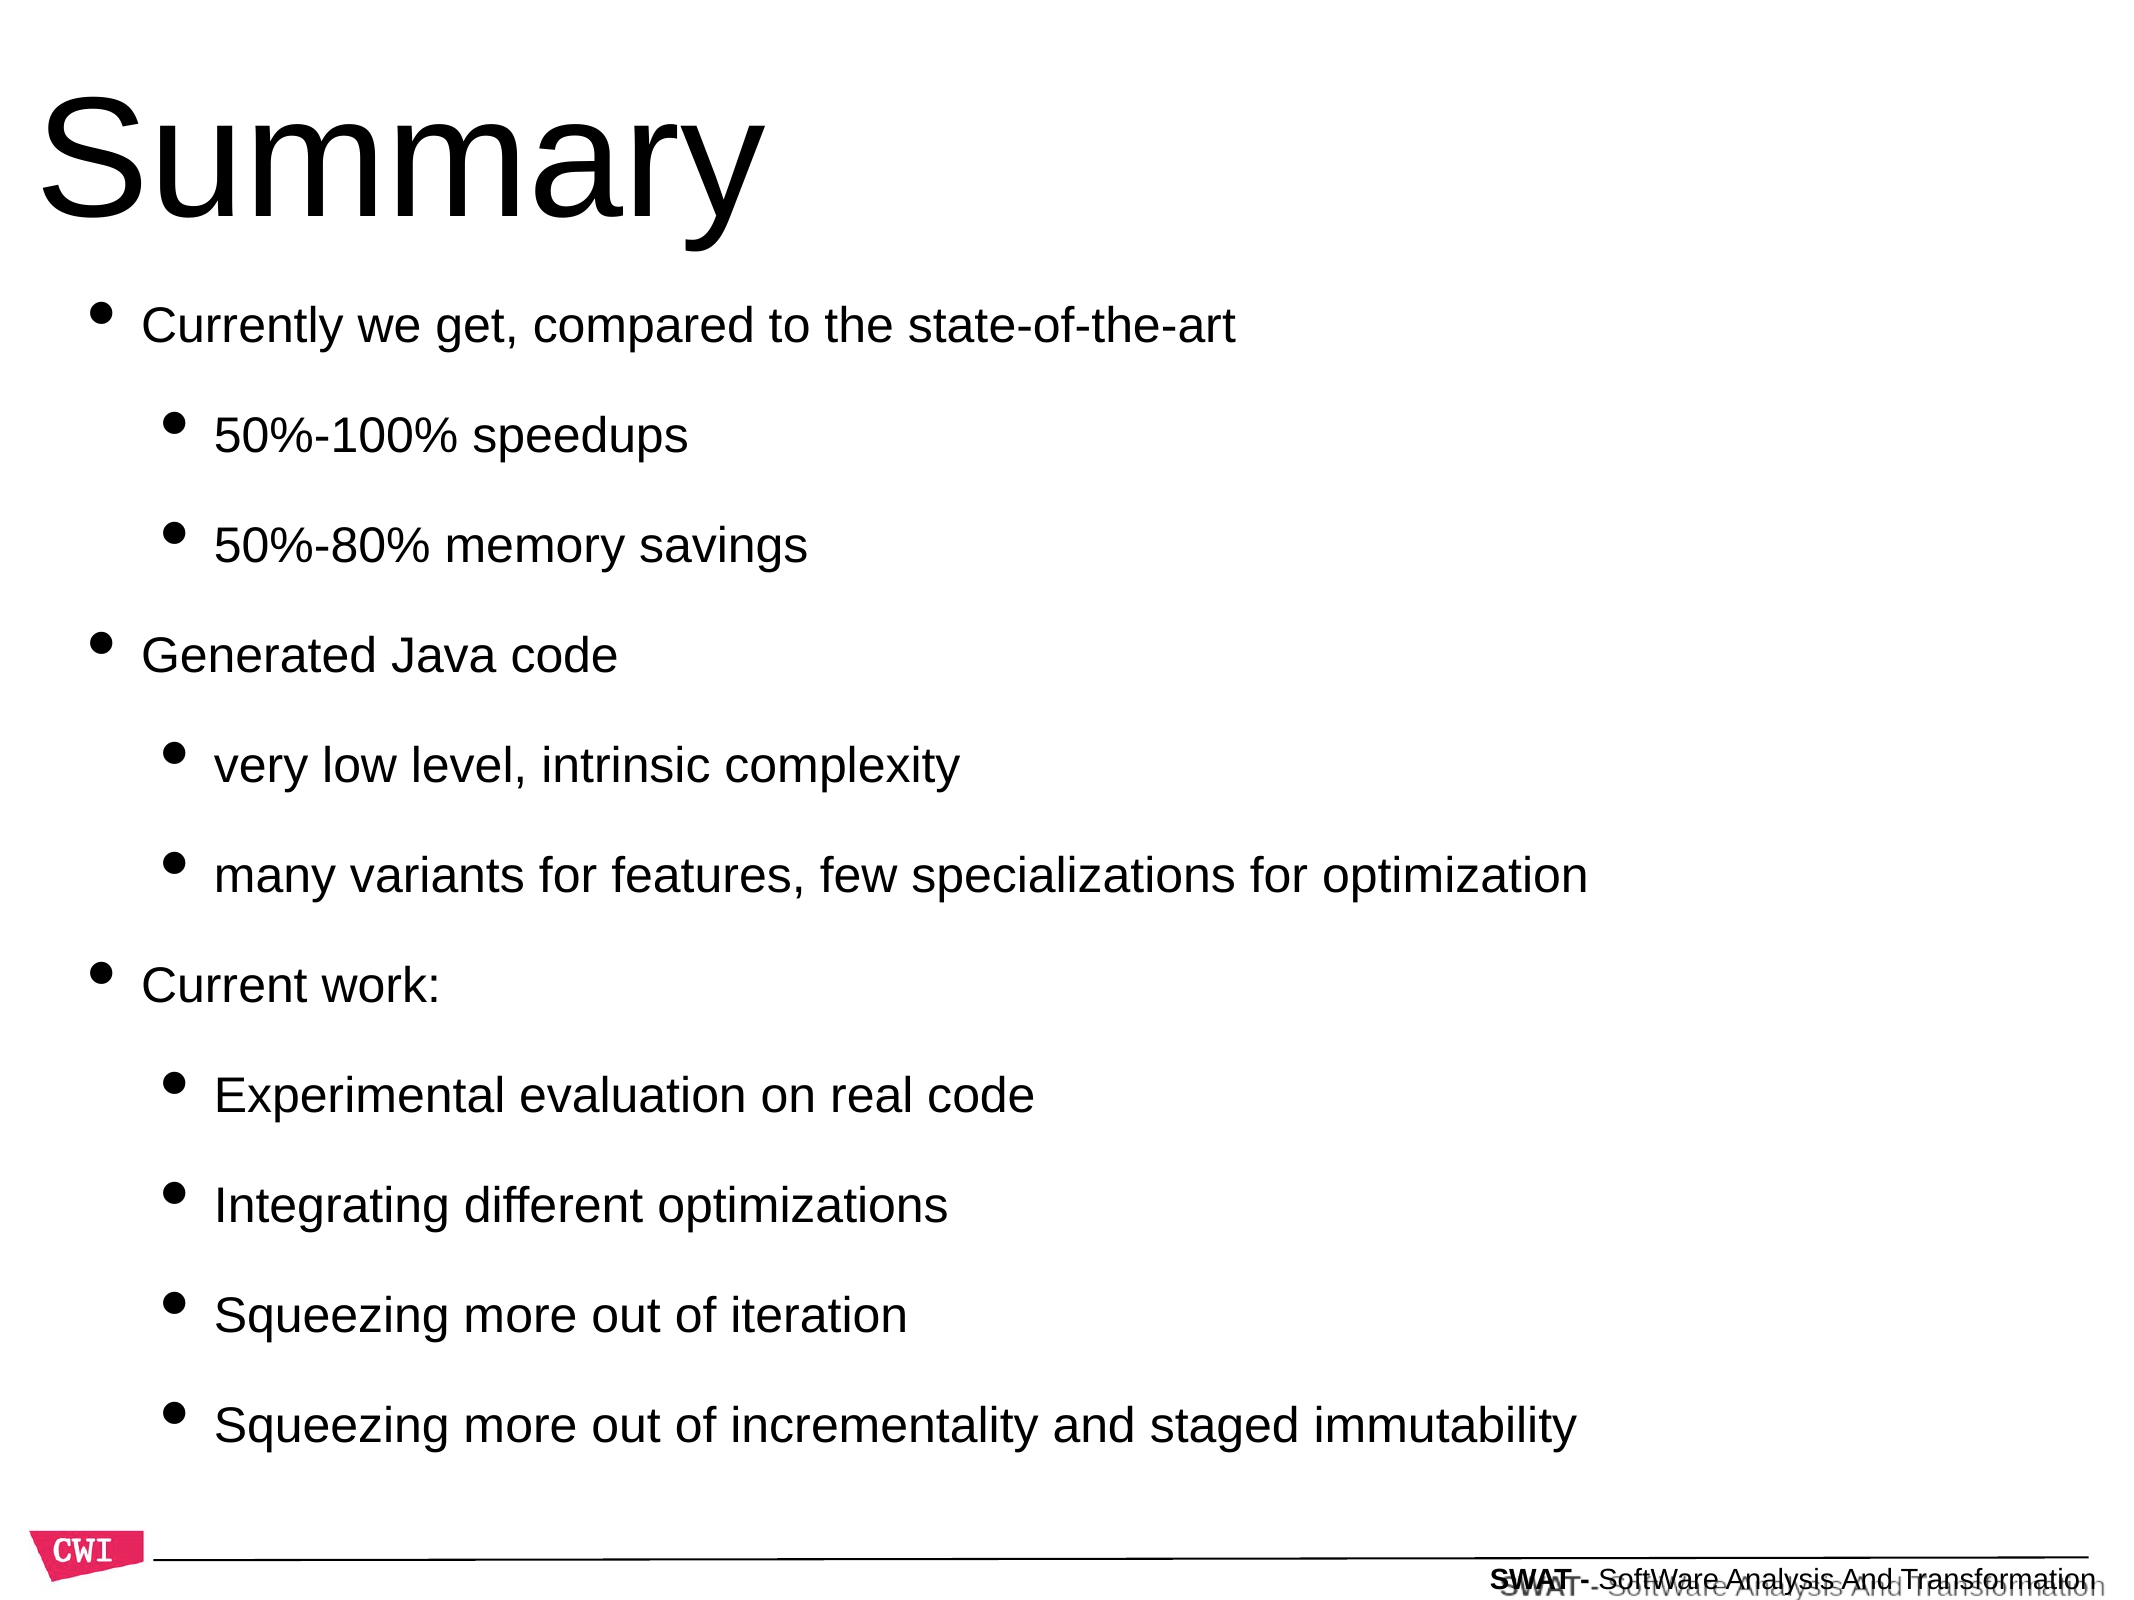

# Summary
Currently we get, compared to the state-of-the-art
50%-100% speedups
50%-80% memory savings
Generated Java code
very low level, intrinsic complexity
many variants for features, few specializations for optimization
Current work:
Experimental evaluation on real code
Integrating different optimizations
Squeezing more out of iteration
Squeezing more out of incrementality and staged immutability